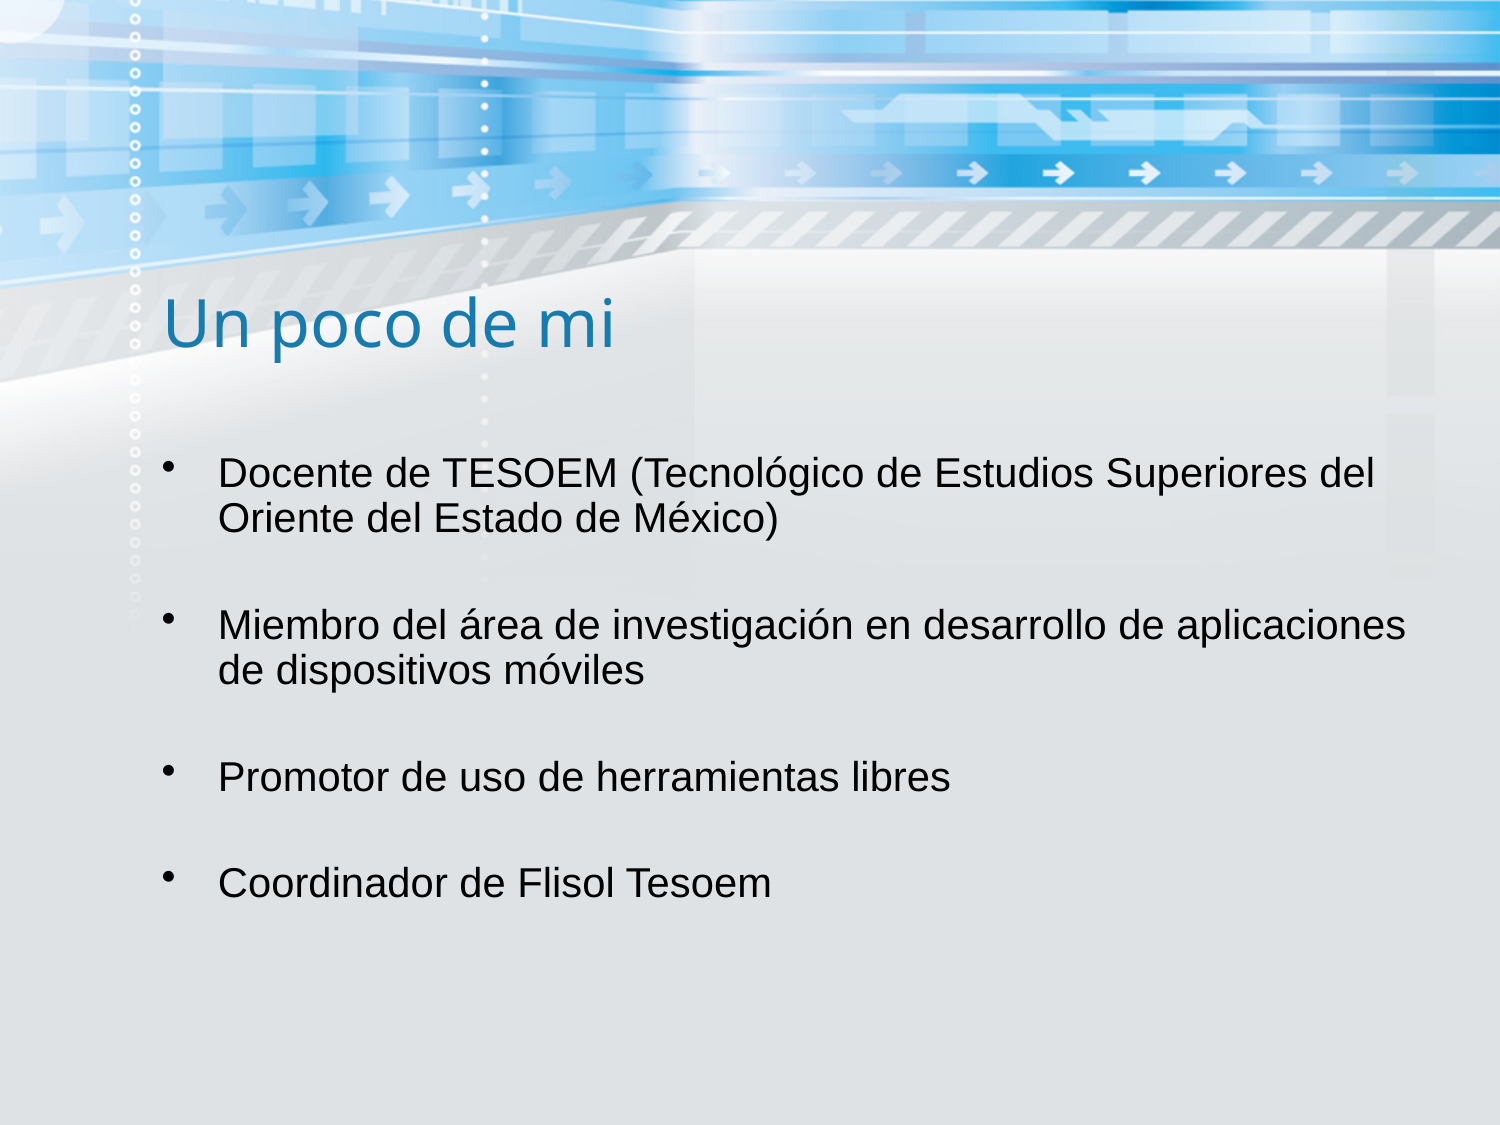

# Un poco de mi
Docente de TESOEM (Tecnológico de Estudios Superiores del Oriente del Estado de México)
Miembro del área de investigación en desarrollo de aplicaciones de dispositivos móviles
Promotor de uso de herramientas libres
Coordinador de Flisol Tesoem